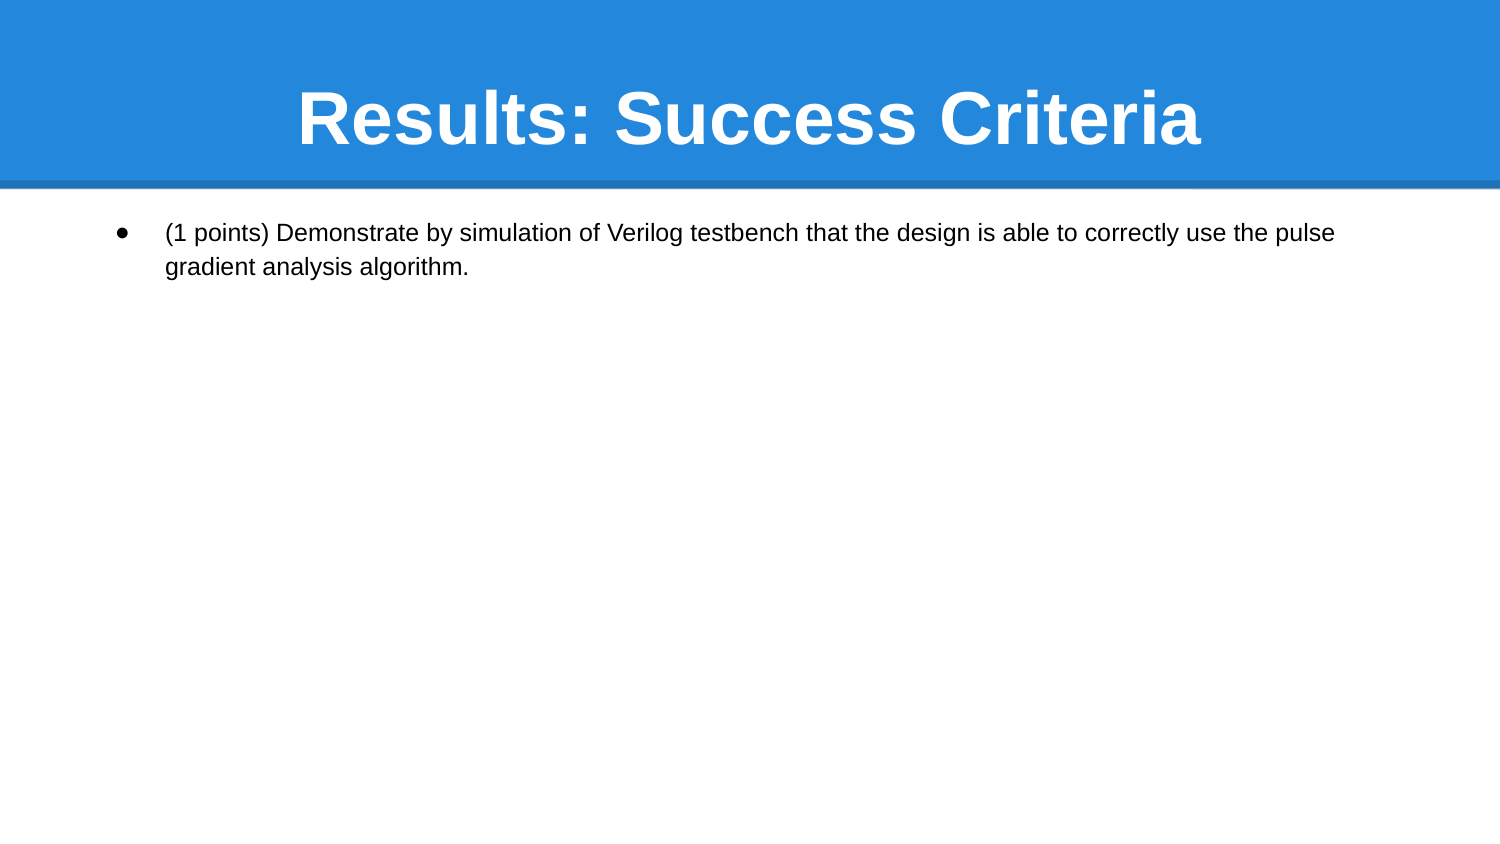

# Results: Success Criteria
(1 points) Demonstrate by simulation of Verilog testbench that the design is able to correctly use the pulse gradient analysis algorithm.